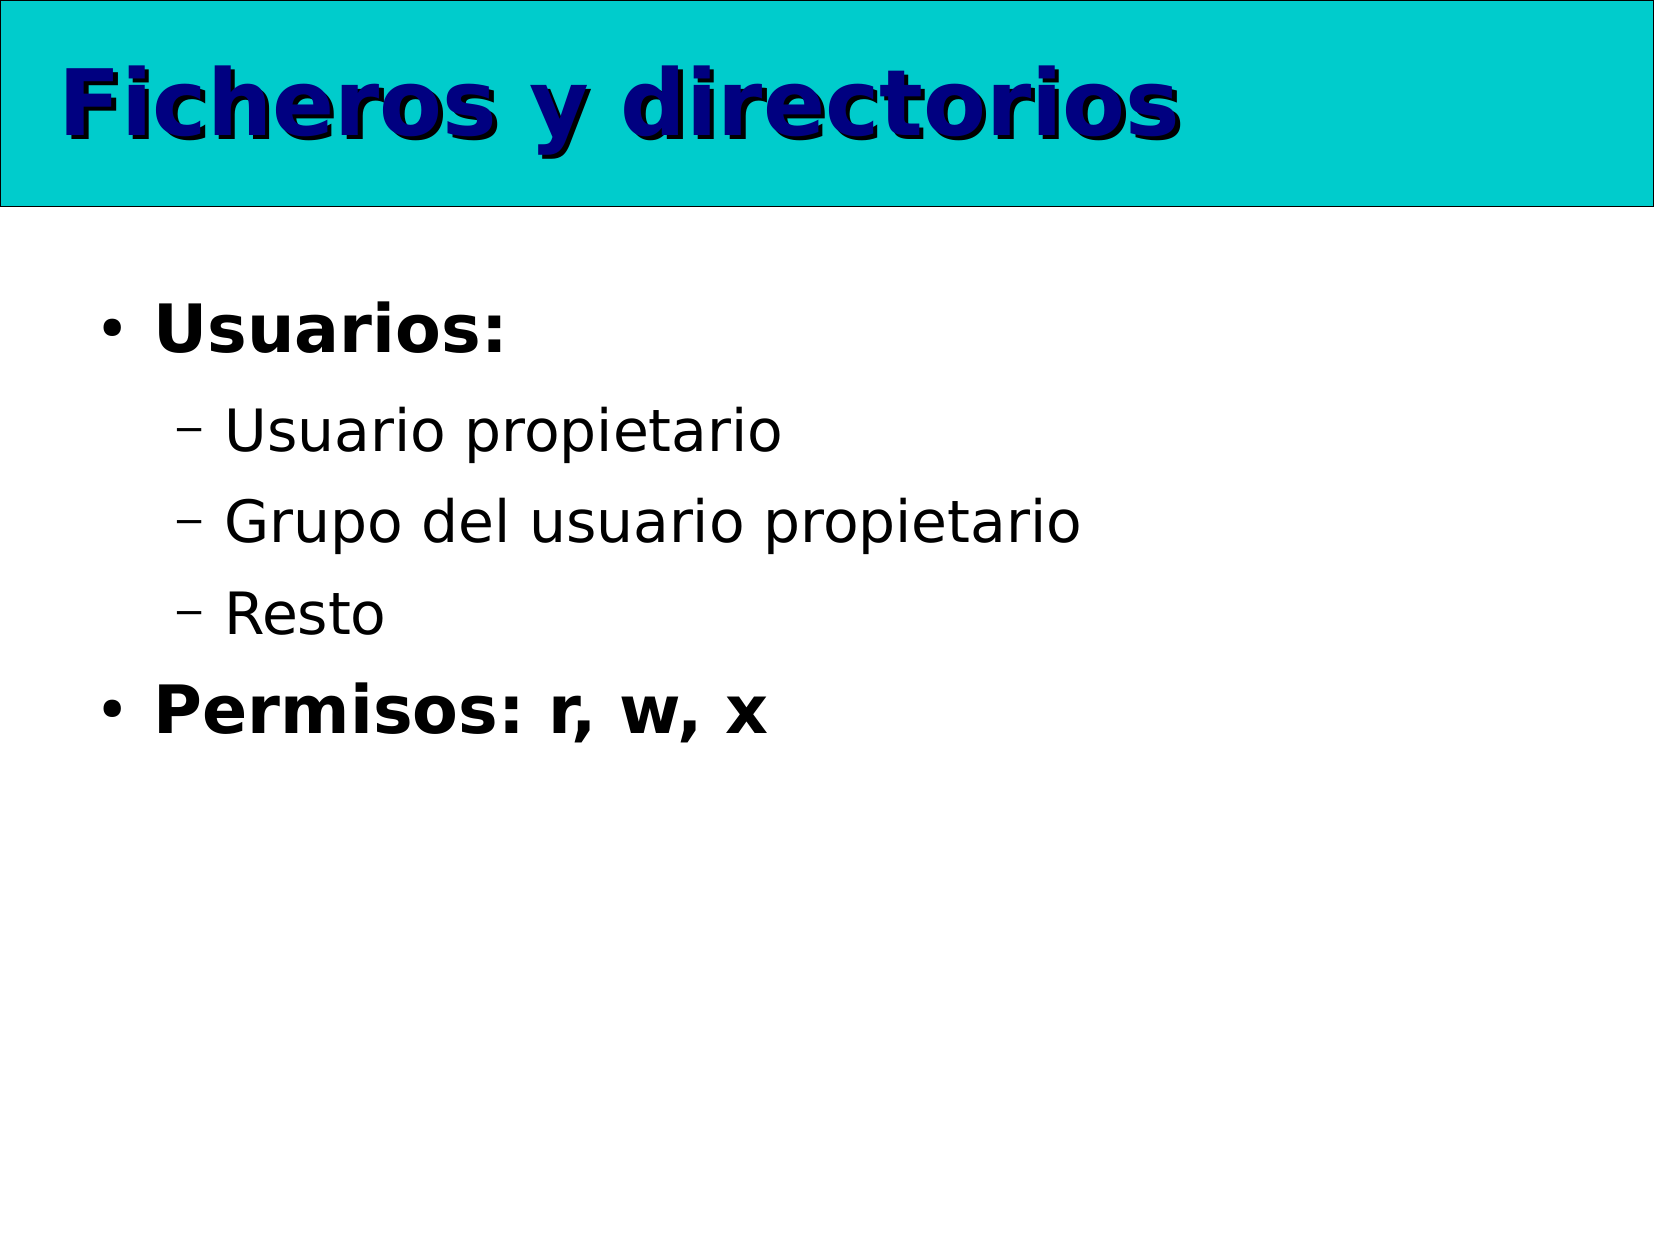

# Ficheros y directorios
Usuarios:
Usuario propietario
Grupo del usuario propietario
Resto
Permisos: r, w, x